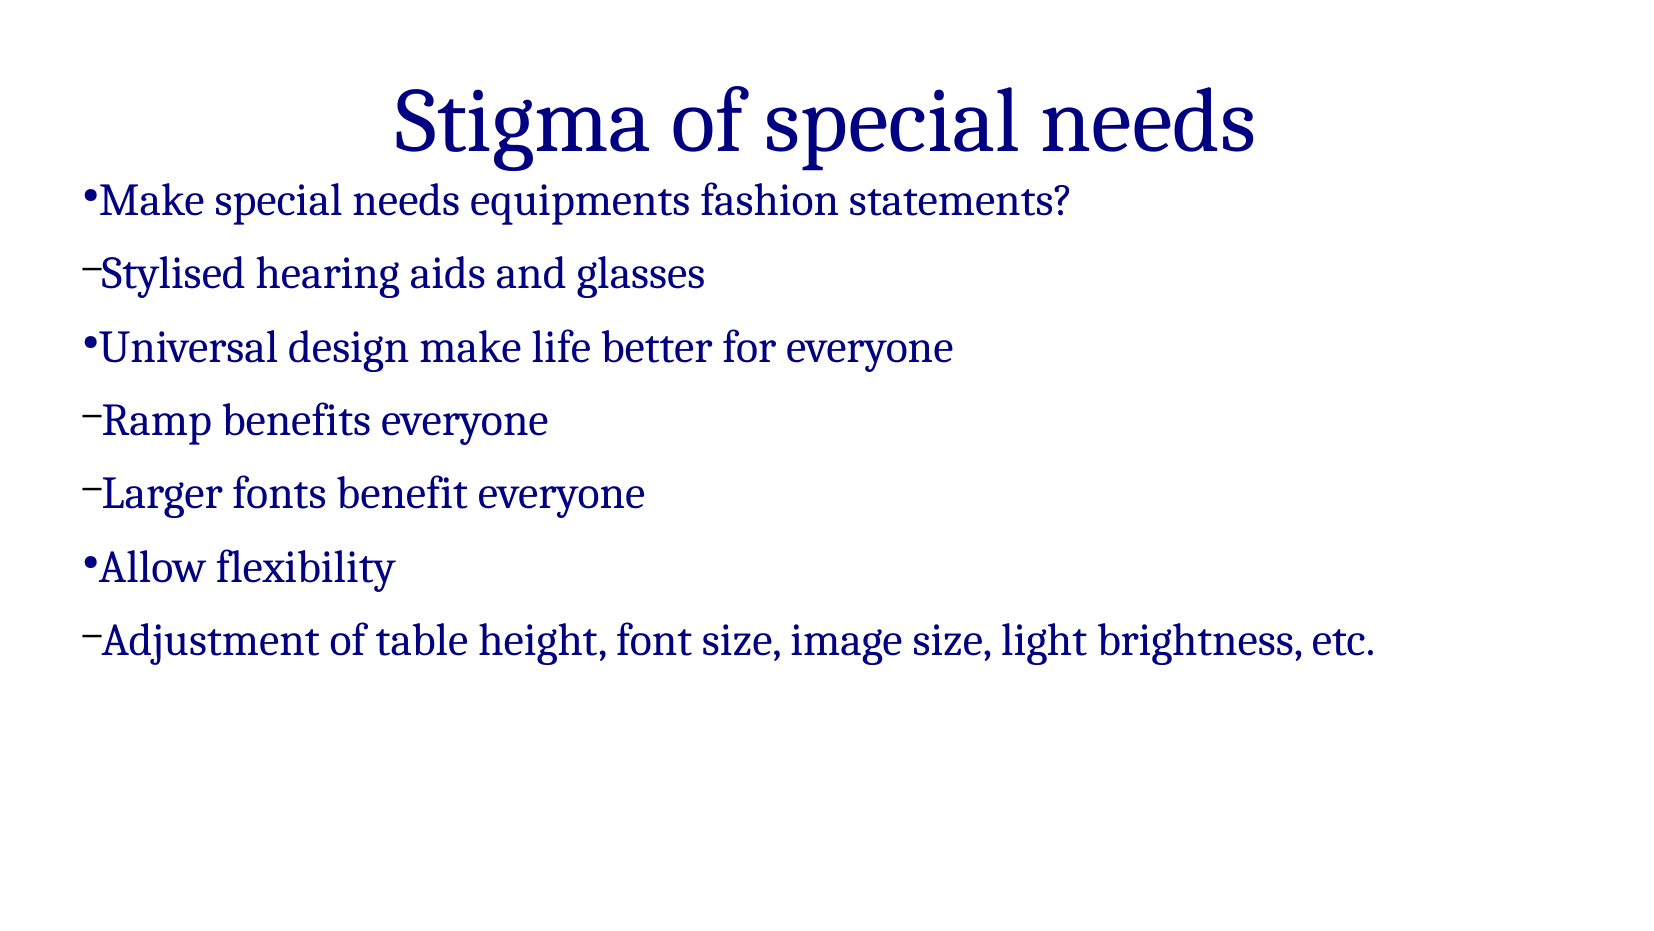

# Stigma of special needs
Make special needs equipments fashion statements?
Stylised hearing aids and glasses
Universal design make life better for everyone
Ramp benefits everyone
Larger fonts benefit everyone
Allow flexibility
Adjustment of table height, font size, image size, light brightness, etc.